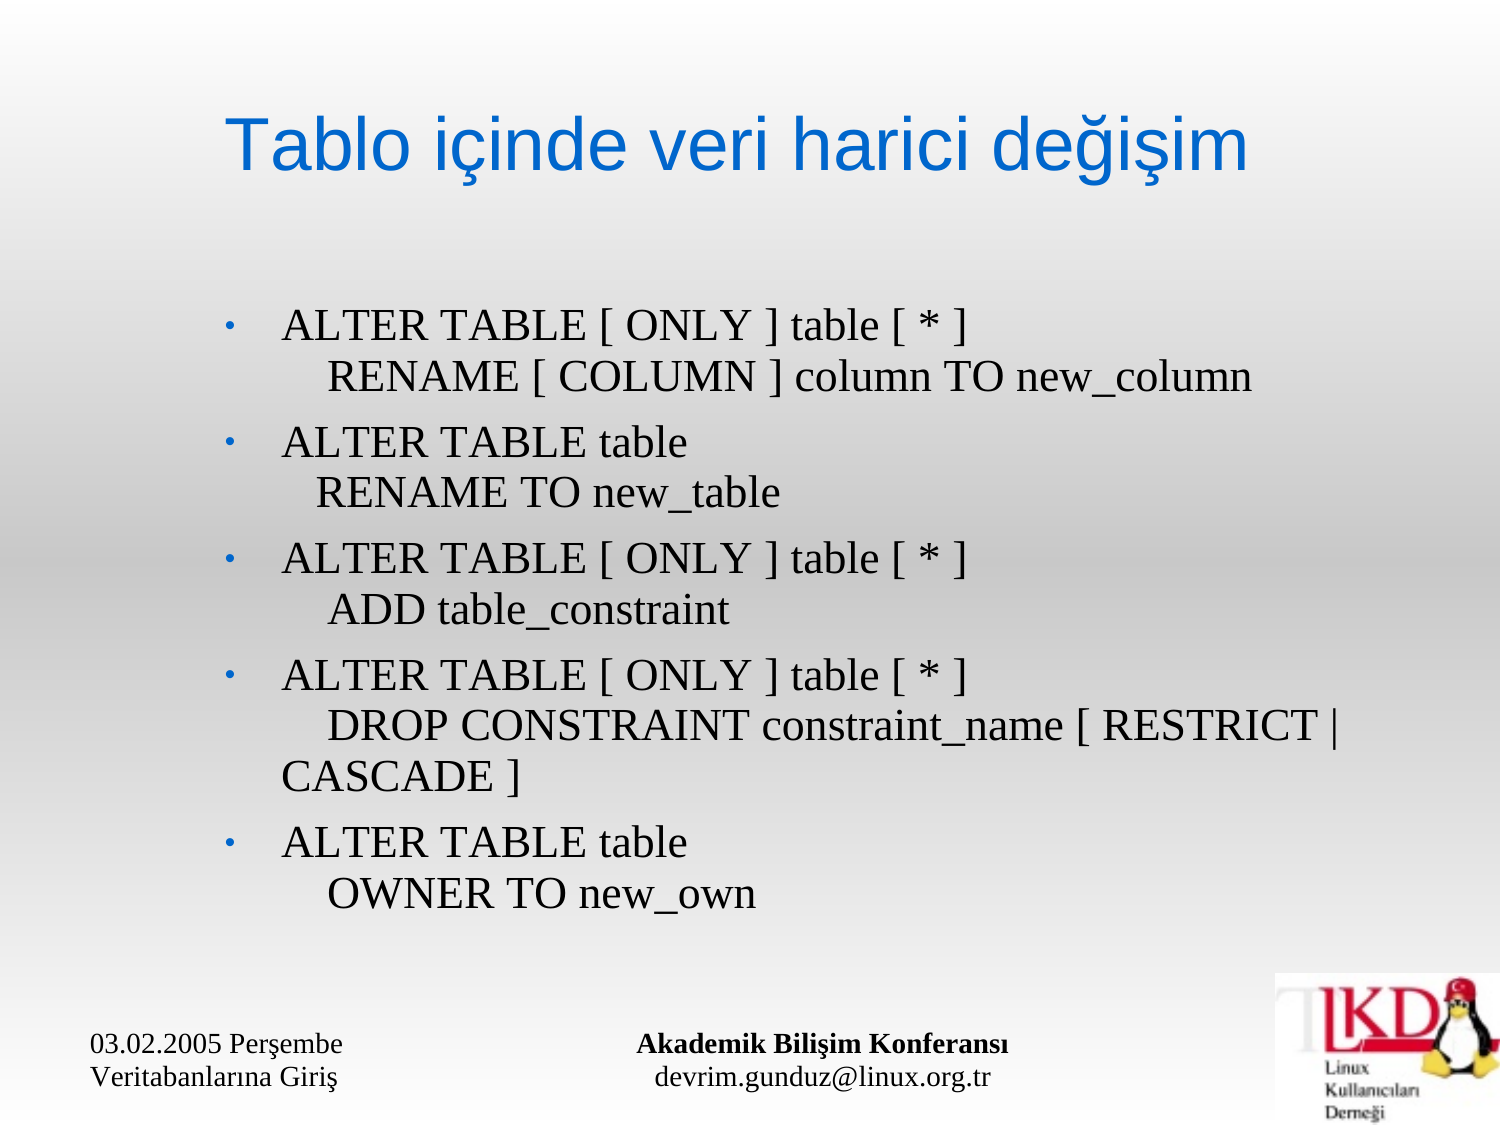

# Tablo içinde veri harici değişim
ALTER TABLE [ ONLY ] table [ * ]
 RENAME [ COLUMN ] column TO new_column
ALTER TABLE table
 RENAME TO new_table
ALTER TABLE [ ONLY ] table [ * ]
 ADD table_constraint
ALTER TABLE [ ONLY ] table [ * ]
 DROP CONSTRAINT constraint_name [ RESTRICT | CASCADE ]
ALTER TABLE table
 OWNER TO new_own